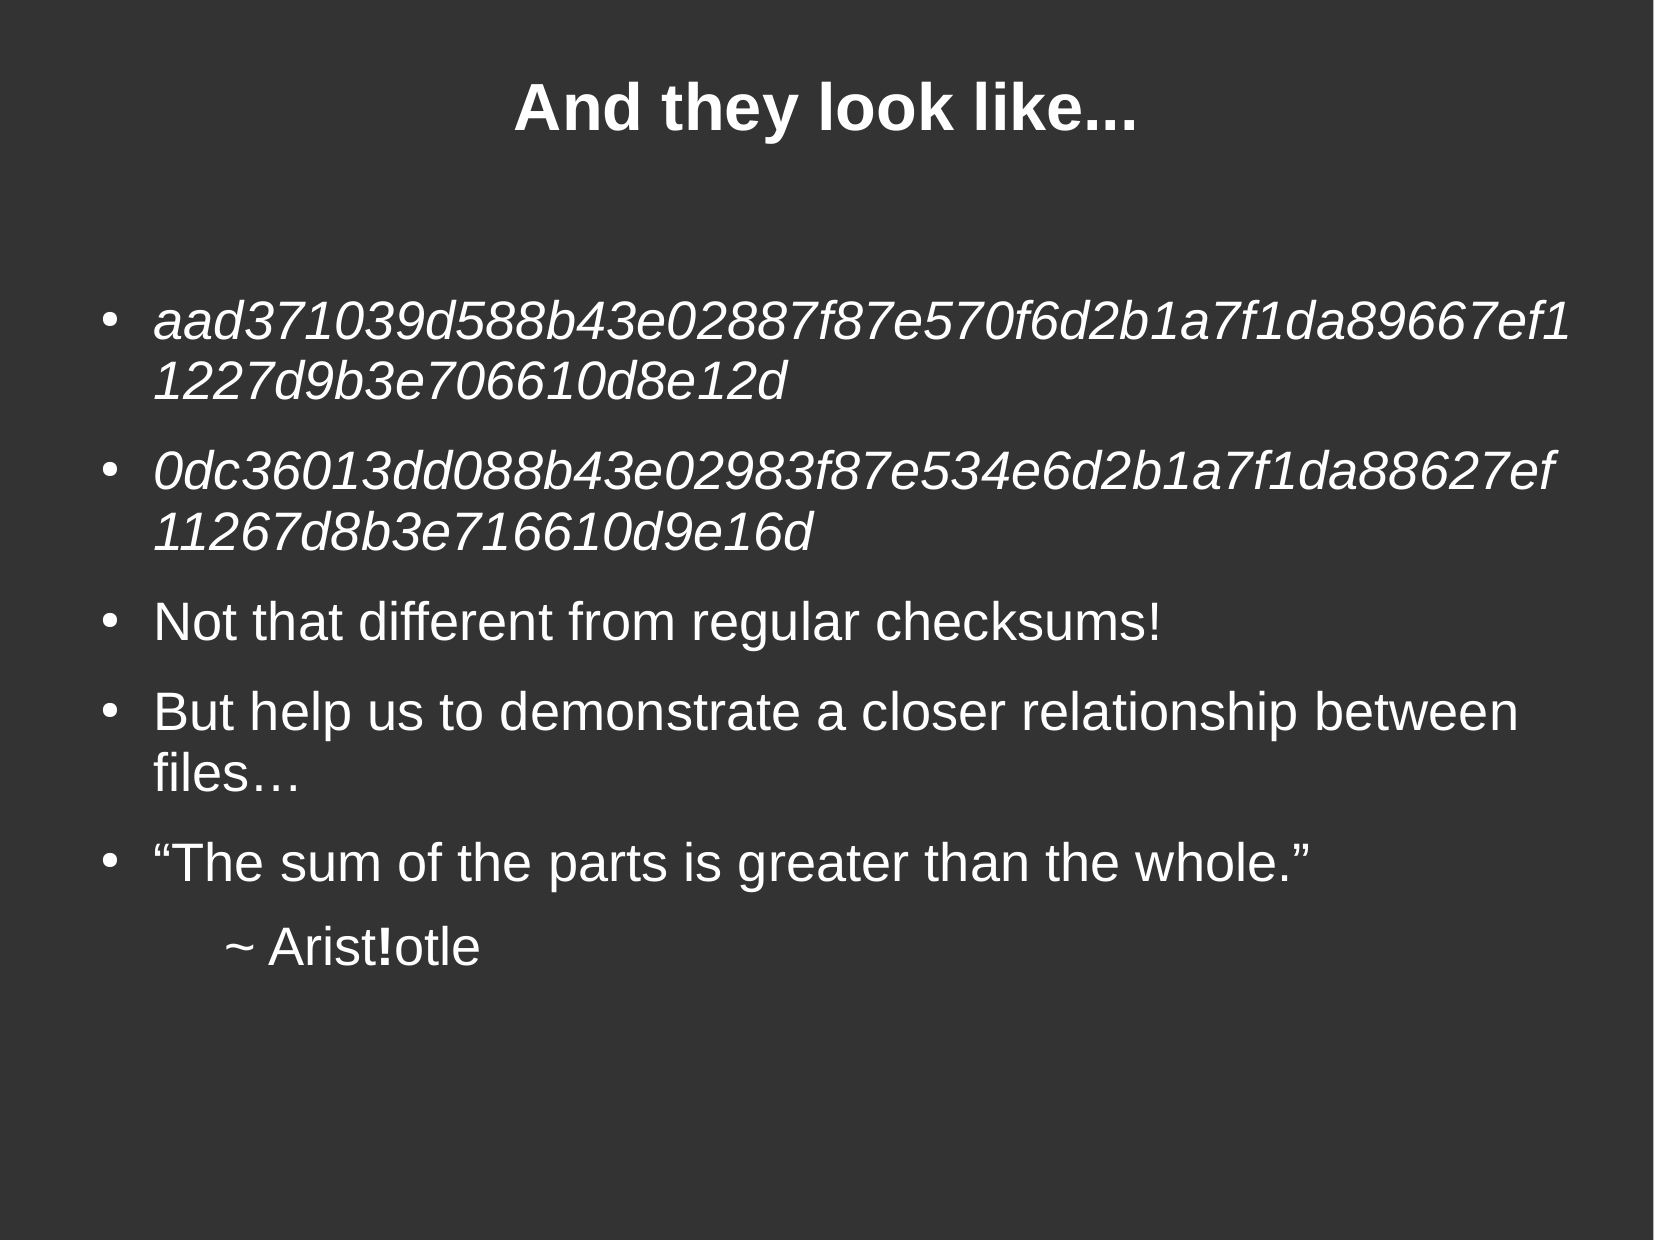

# And they look like...
aad371039d588b43e02887f87e570f6d2b1a7f1da89667ef11227d9b3e706610d8e12d
0dc36013dd088b43e02983f87e534e6d2b1a7f1da88627ef11267d8b3e716610d9e16d
Not that different from regular checksums!
But help us to demonstrate a closer relationship between files…
“The sum of the parts is greater than the whole.”
~ Arist!otle